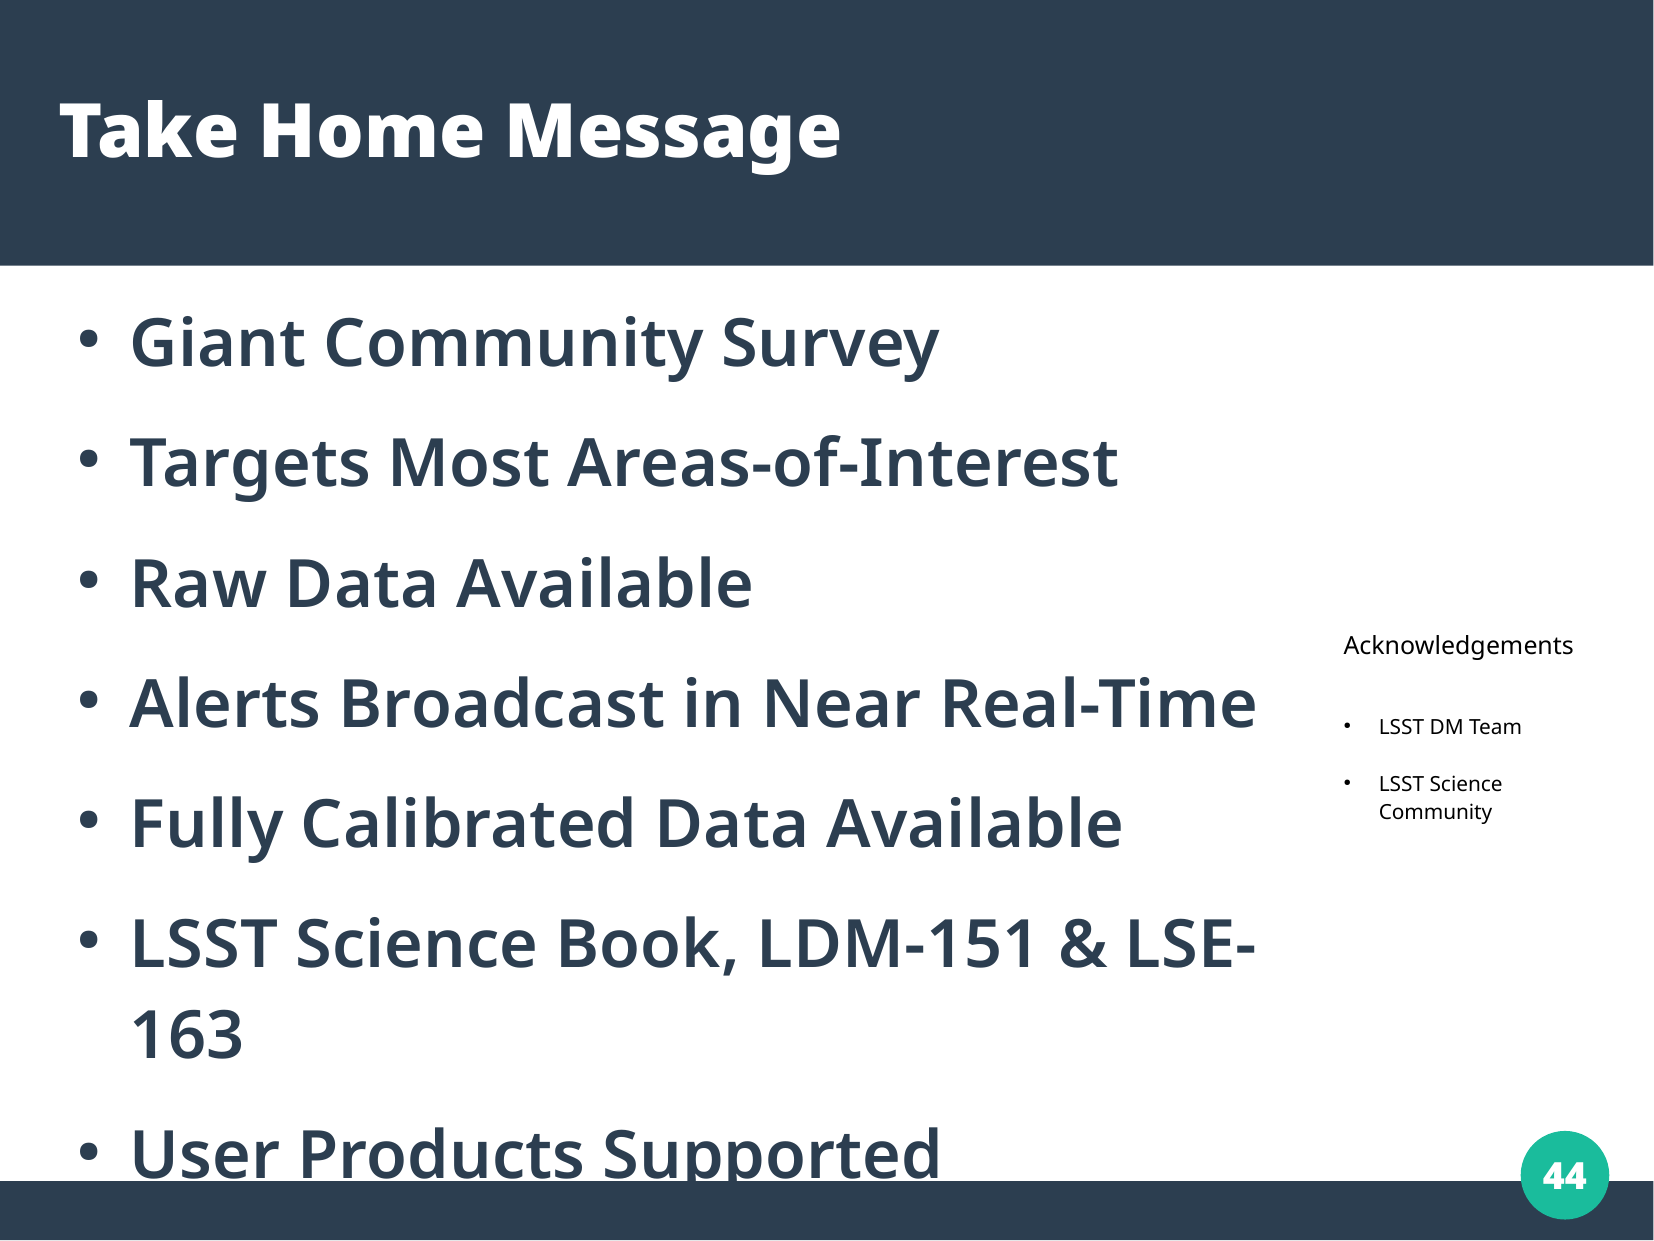

# Take Home Message
Giant Community Survey
Targets Most Areas-of-Interest
Raw Data Available
Alerts Broadcast in Near Real-Time
Fully Calibrated Data Available
LSST Science Book, LDM-151 & LSE-163
User Products Supported
Optimal Scan Strategy?
Acknowledgements
LSST DM Team
LSST Science Community
44